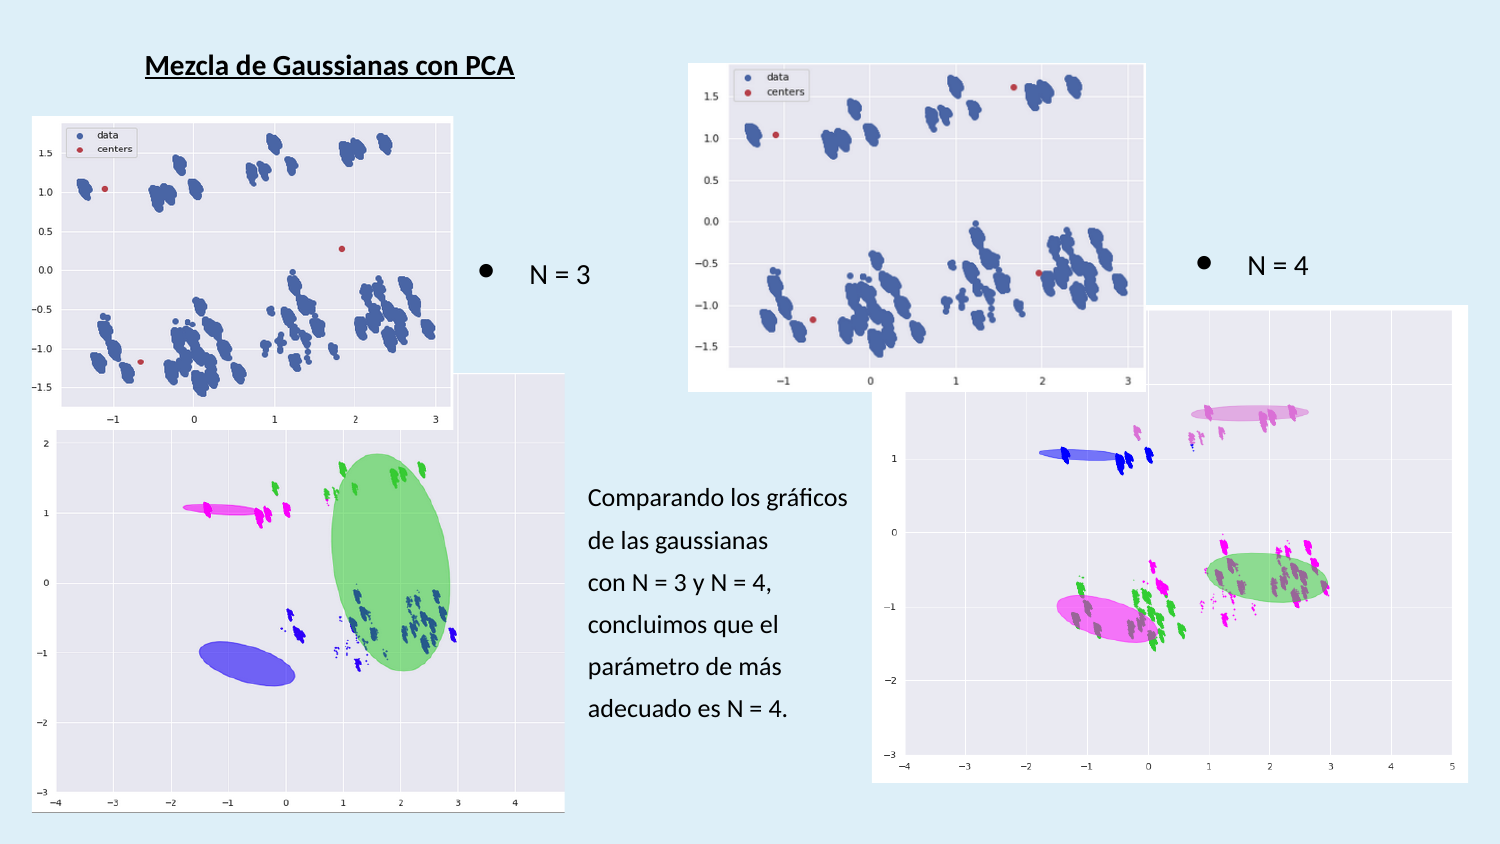

Mezcla de Gaussianas con PCA
N = 4
N = 3
Comparando los gráficos de las gaussianas
con N = 3 y N = 4, concluimos que el parámetro de más adecuado es N = 4.